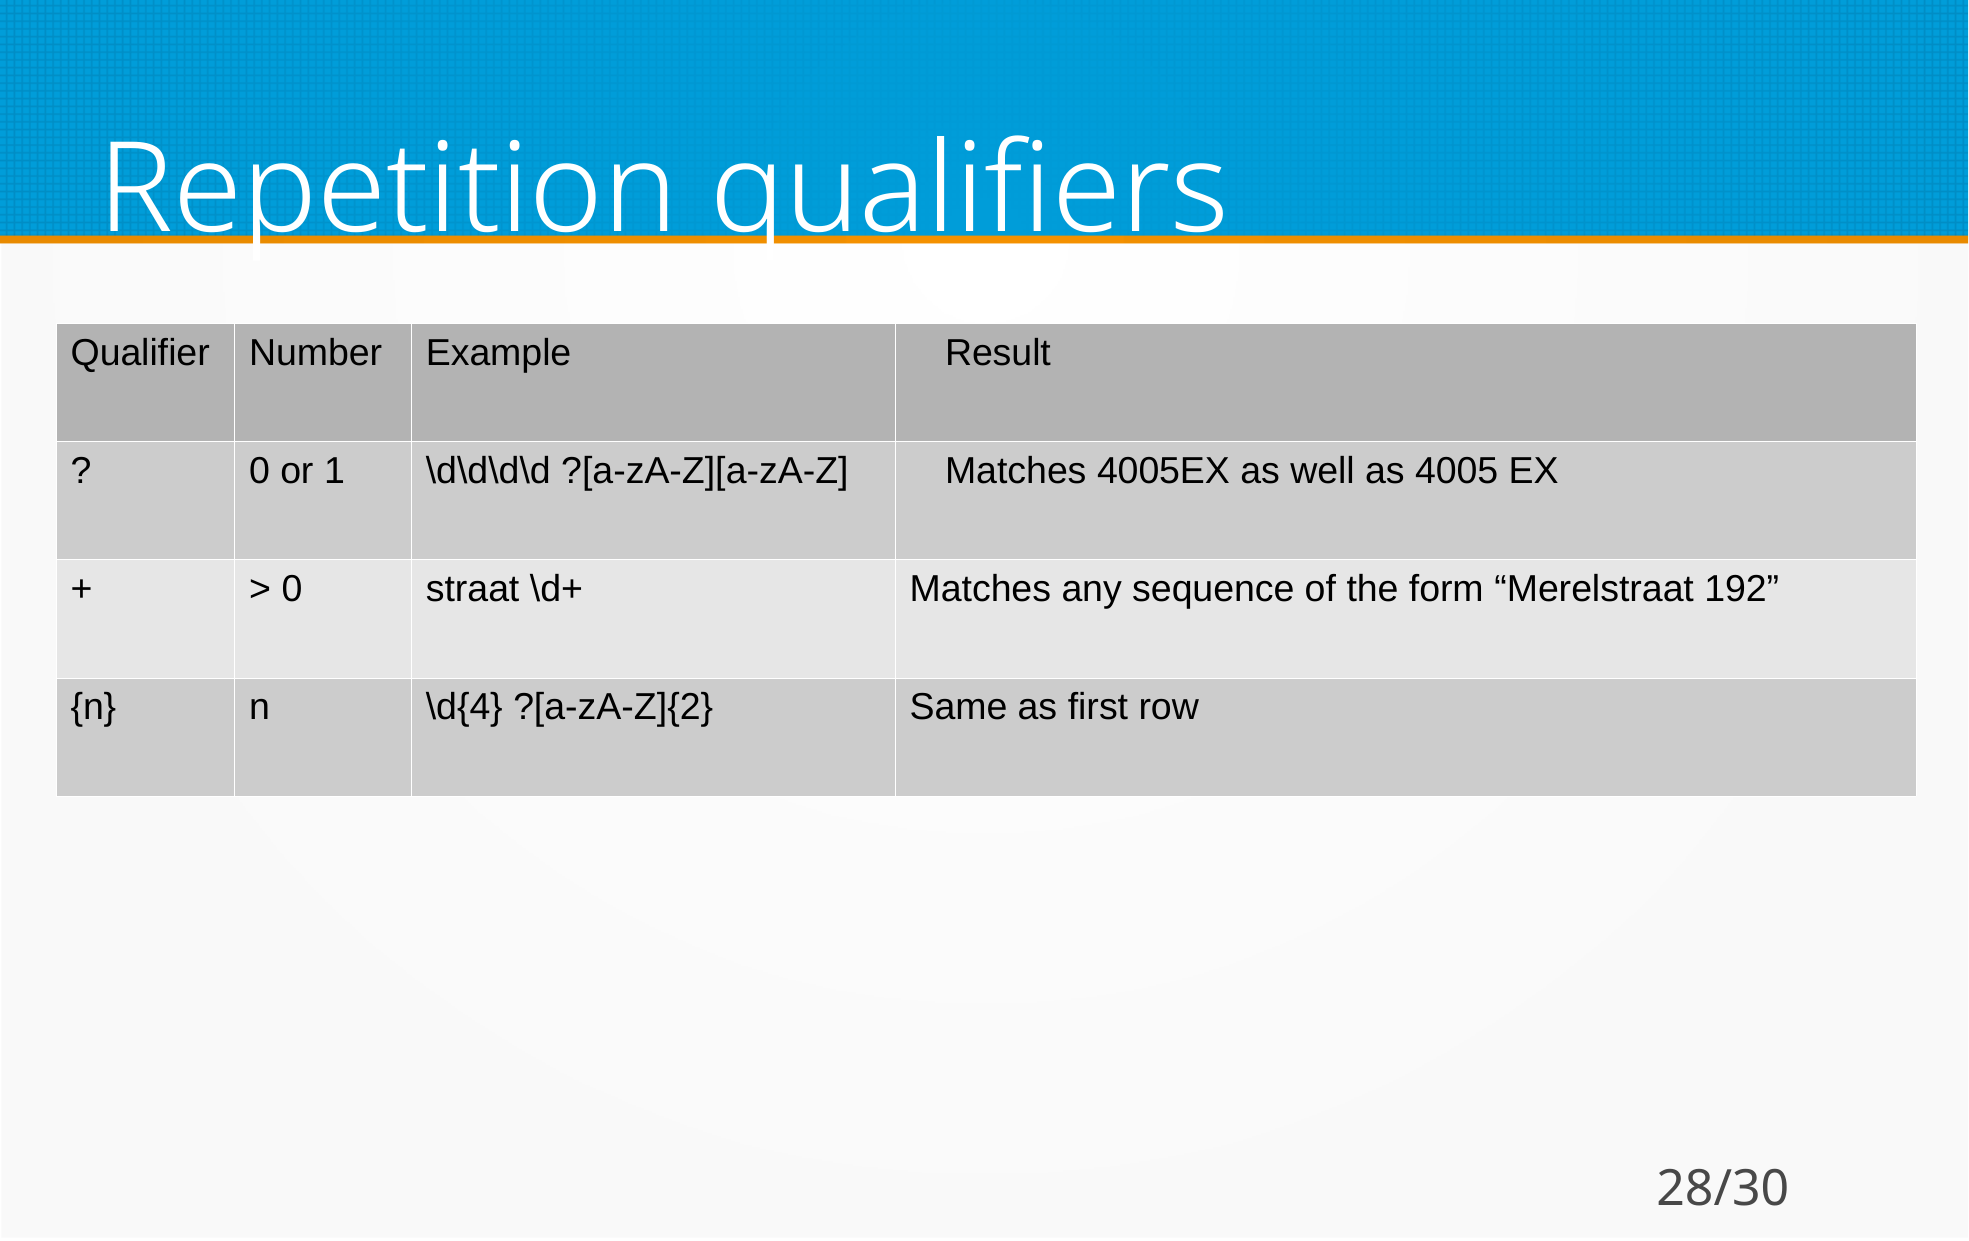

# Repetition qualifiers
| Qualifier | Number | Example | Result |
| --- | --- | --- | --- |
| ? | 0 or 1 | \d\d\d\d ?[a-zA-Z][a-zA-Z] | Matches 4005EX as well as 4005 EX |
| + | > 0 | straat \d+ | Matches any sequence of the form “Merelstraat 192” |
| {n} | n | \d{4} ?[a-zA-Z]{2} | Same as first row |
28